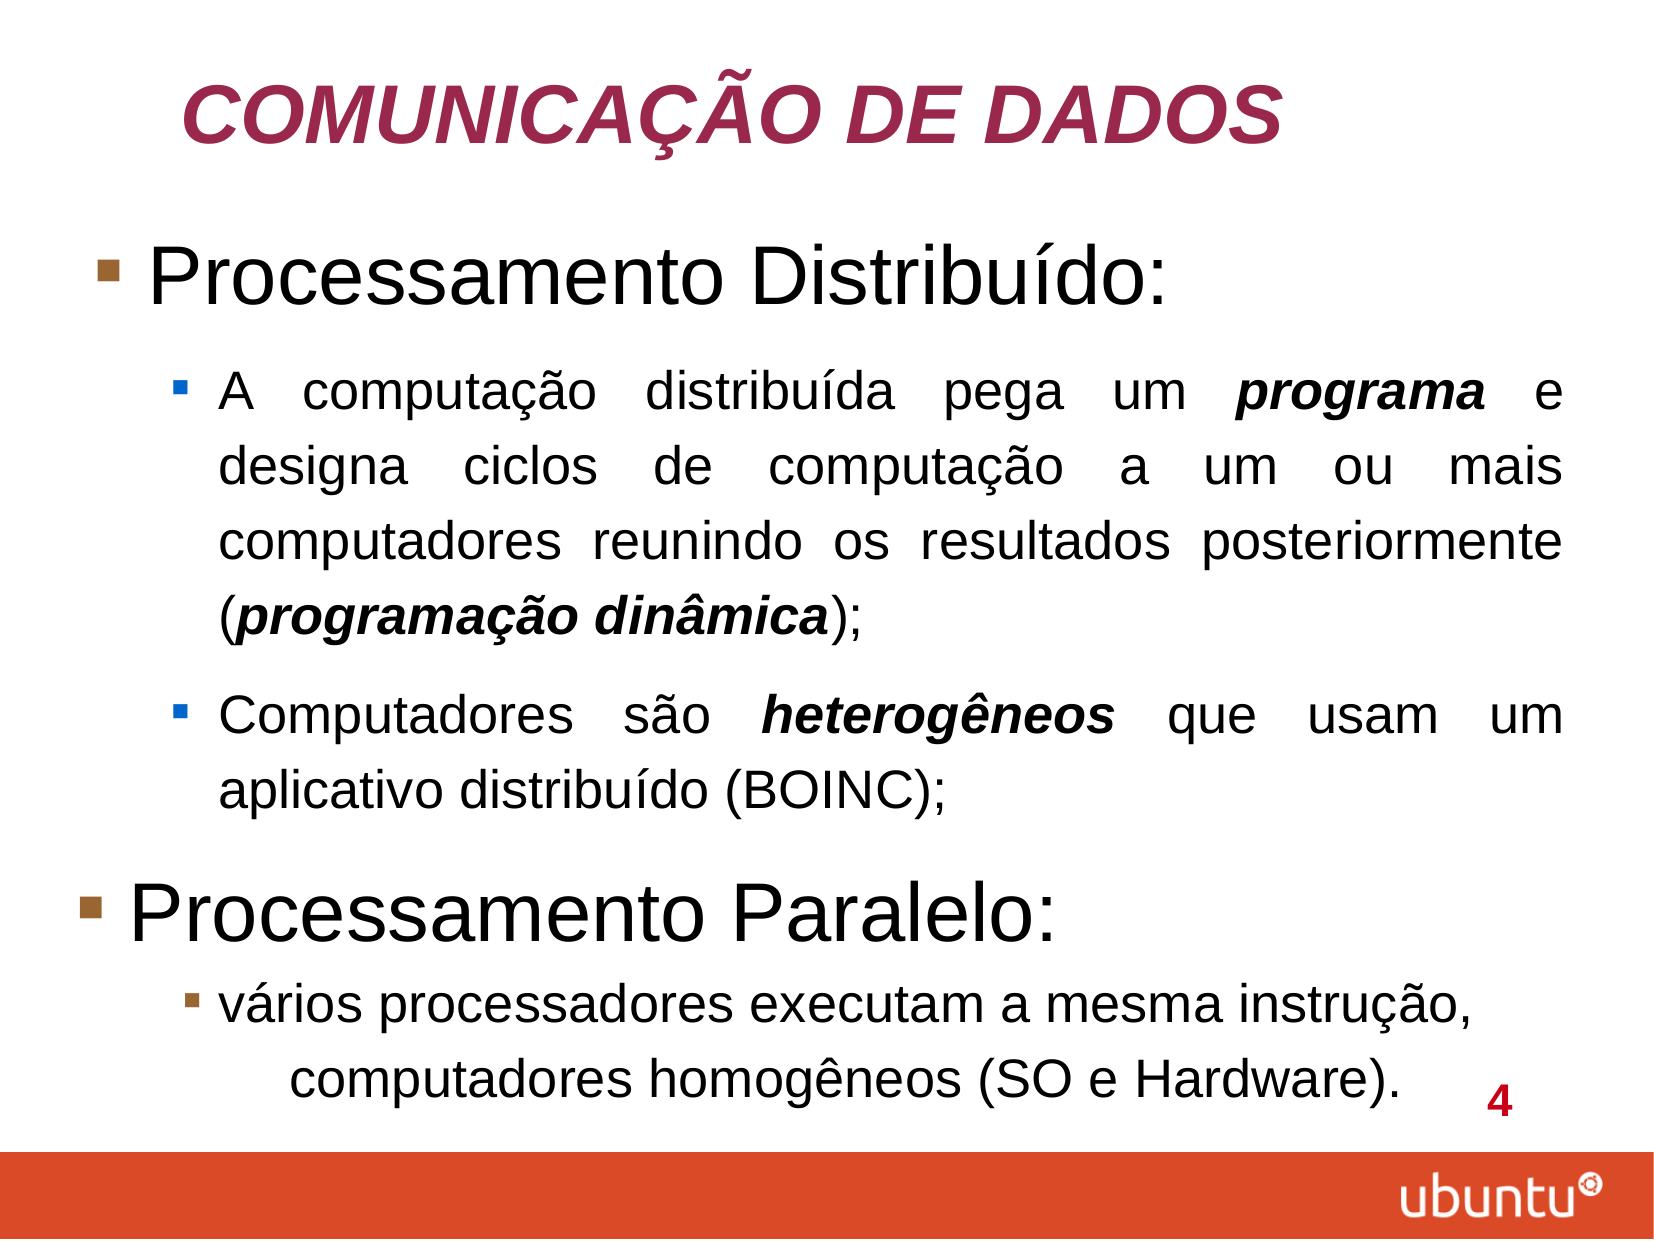

# COMUNICAÇÃO DE DADOS
Processamento Distribuído:
A computação distribuída pega um programa e designa ciclos de computação a um ou mais computadores reunindo os resultados posteriormente (programação dinâmica);
Computadores são heterogêneos que usam um aplicativo distribuído (BOINC);
 Processamento Paralelo:
vários processadores executam a mesma instrução, computadores homogêneos (SO e Hardware).